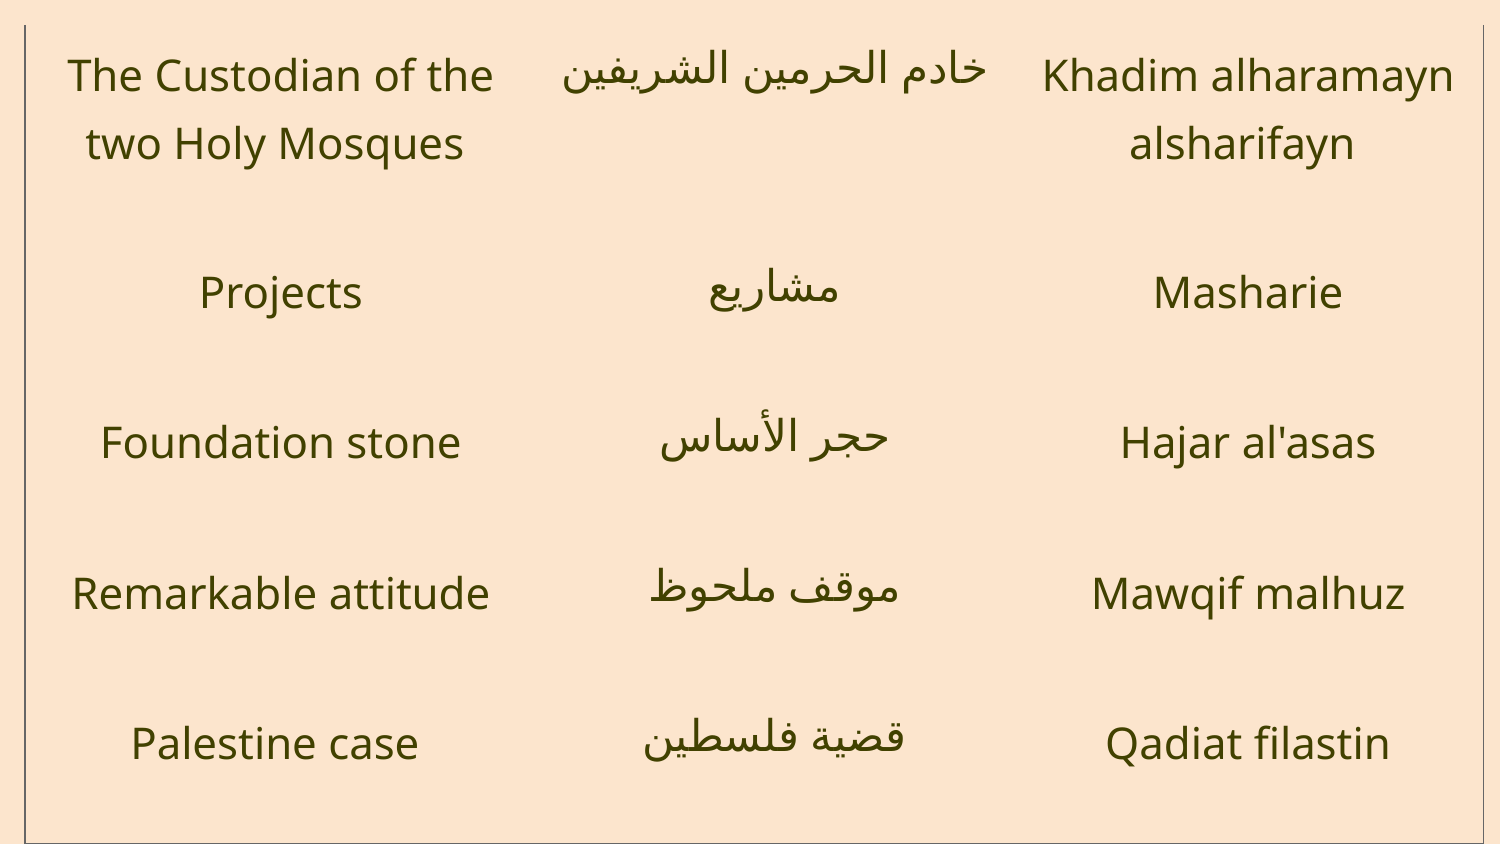

| The Custodian of the two Holy Mosques | خادم الحرمين الشريفين | Khadim alharamayn alsharifayn |
| --- | --- | --- |
| Projects | مشاريع | Masharie |
| Foundation stone | حجر الأساس | Hajar al'asas |
| Remarkable attitude | موقف ملحوظ | Mawqif malhuz |
| Palestine case | قضية فلسطين | Qadiat filastin |